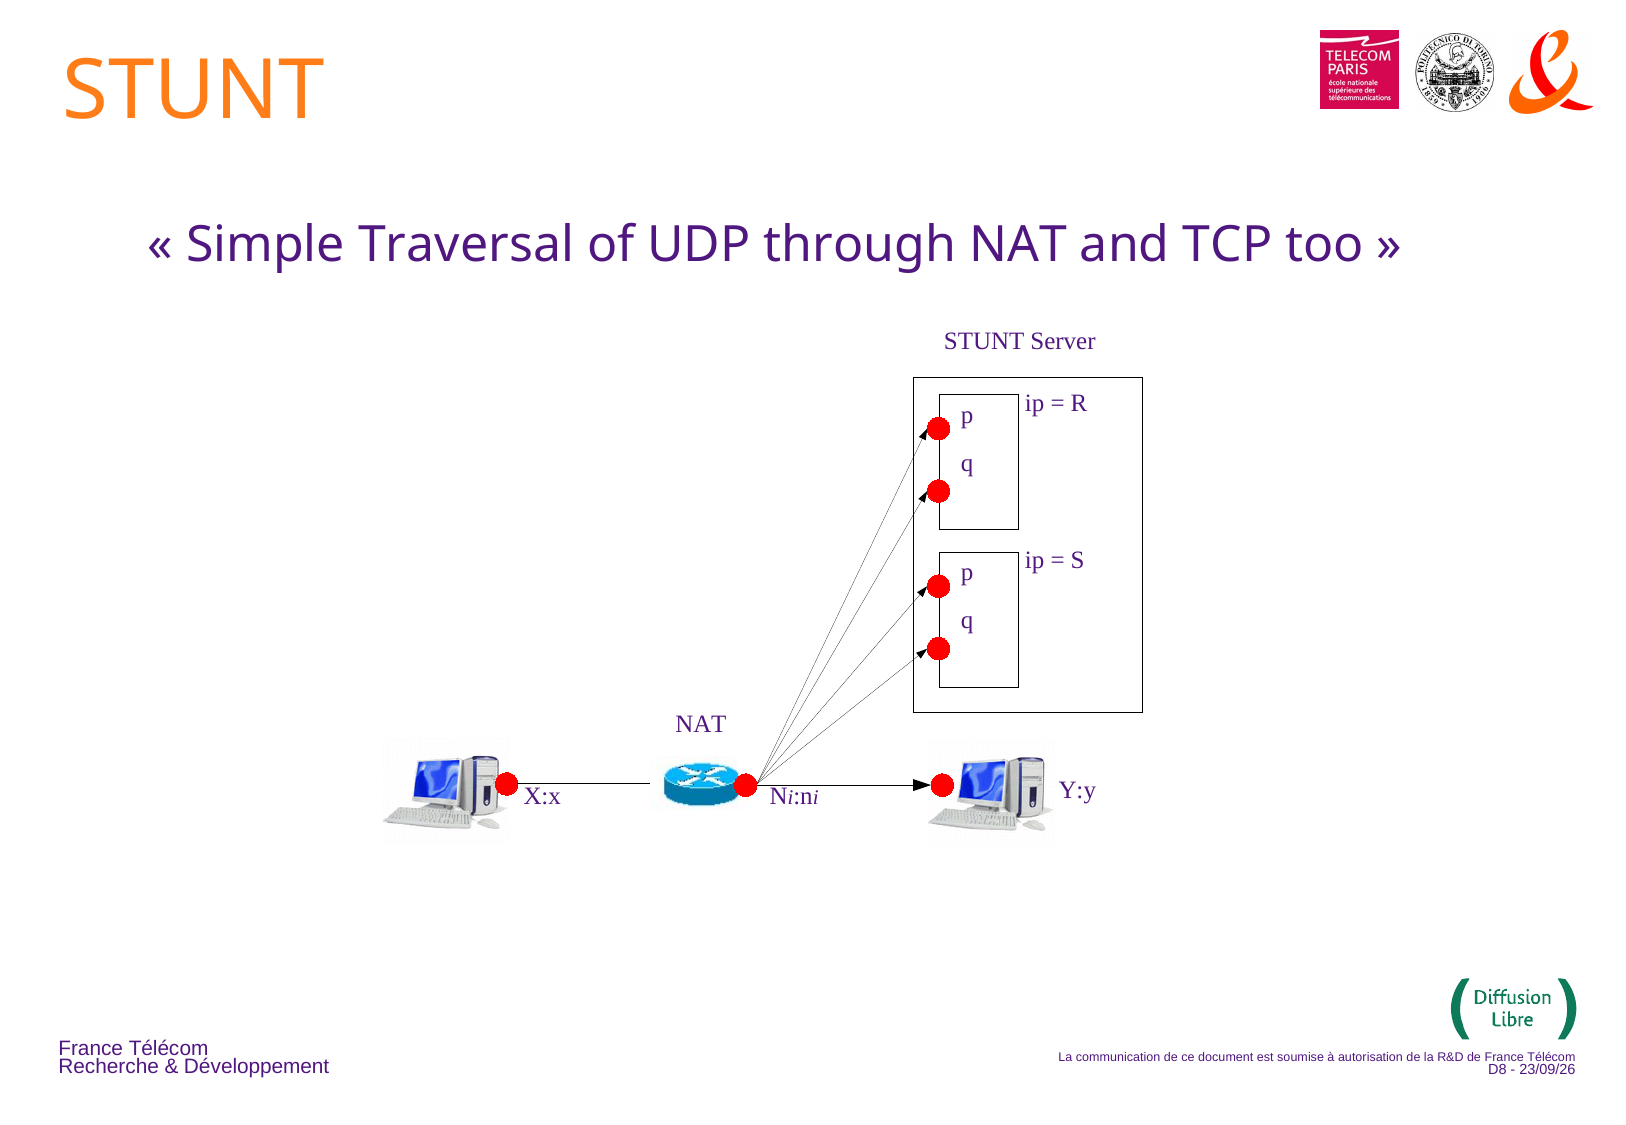

# STUNT
« Simple Traversal of UDP through NAT and TCP too »
STUNT Server
ip = R
p
q
ip = S
p
q
NAT
Y:y
X:x
Ni:ni